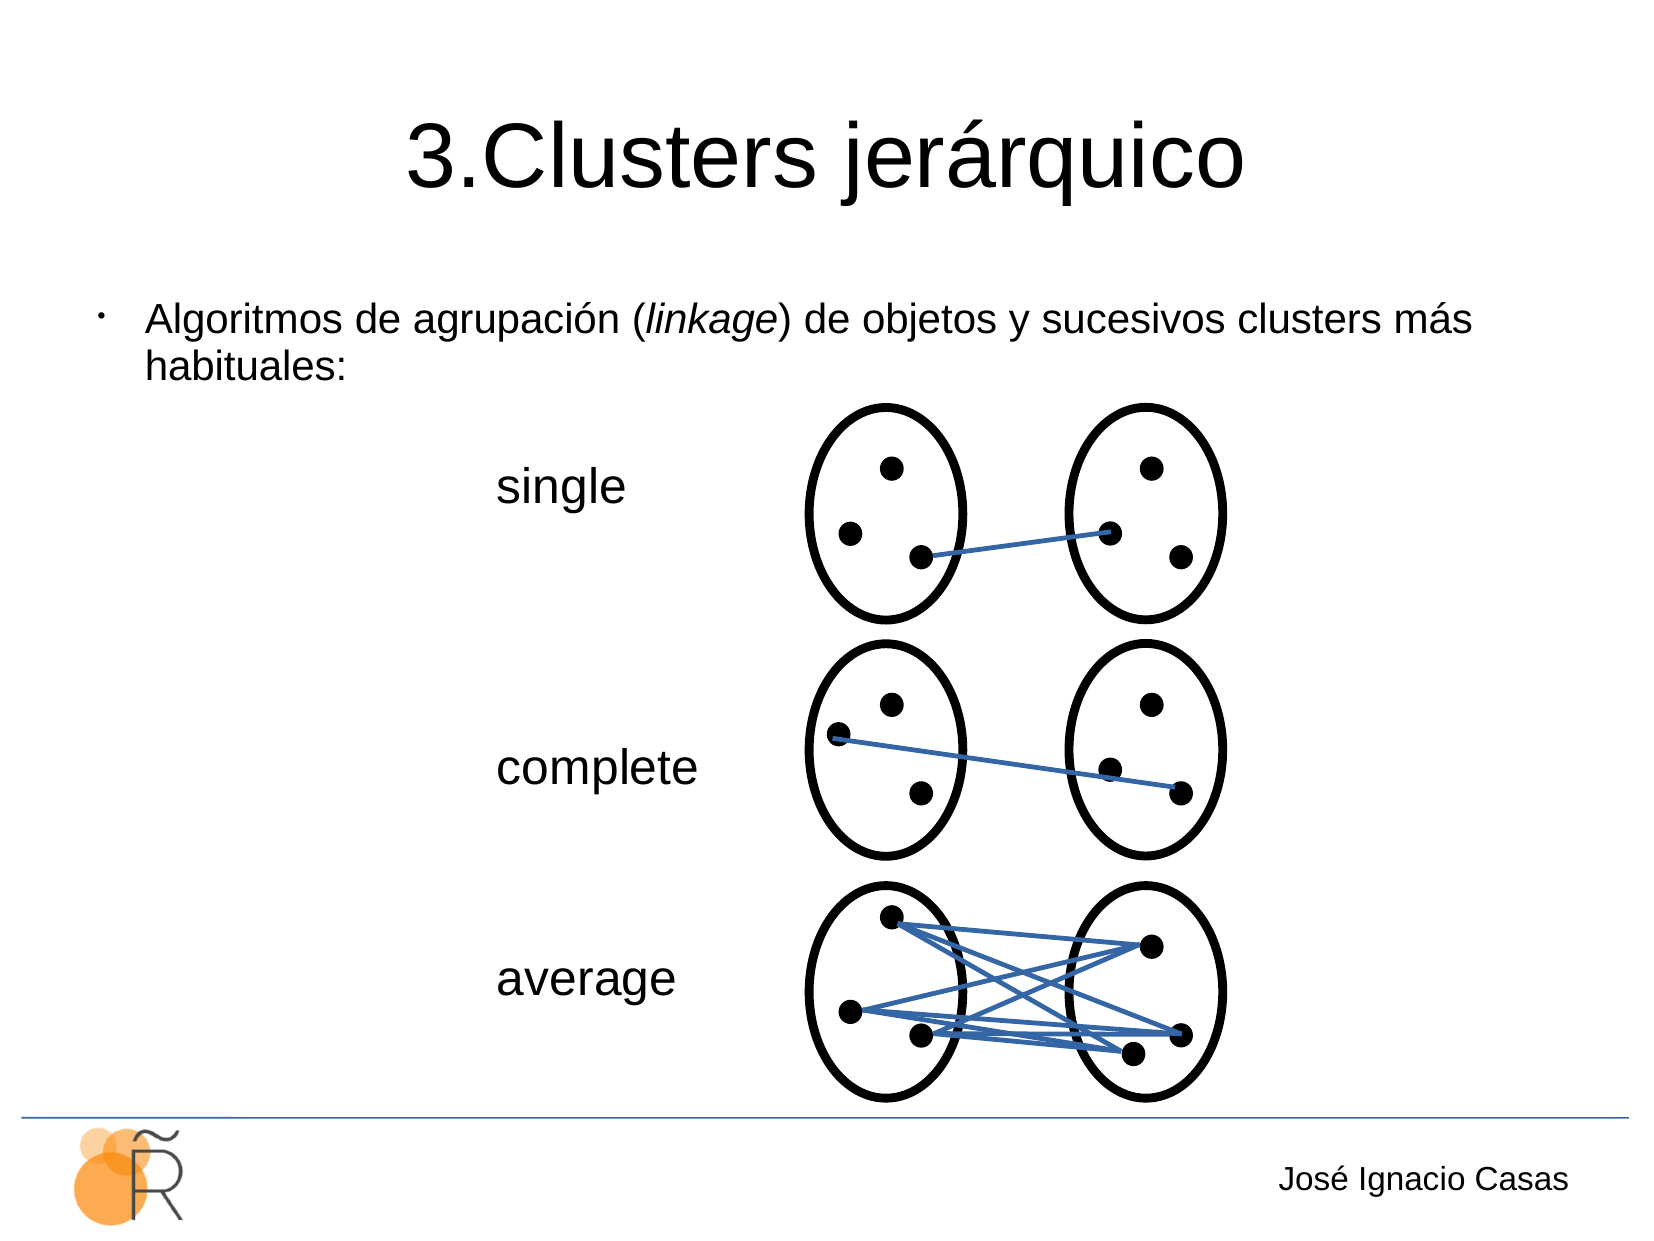

# 3.Clusters jerárquico
Algoritmos de agrupación (linkage) de objetos y sucesivos clusters más habituales:
single
complete
average